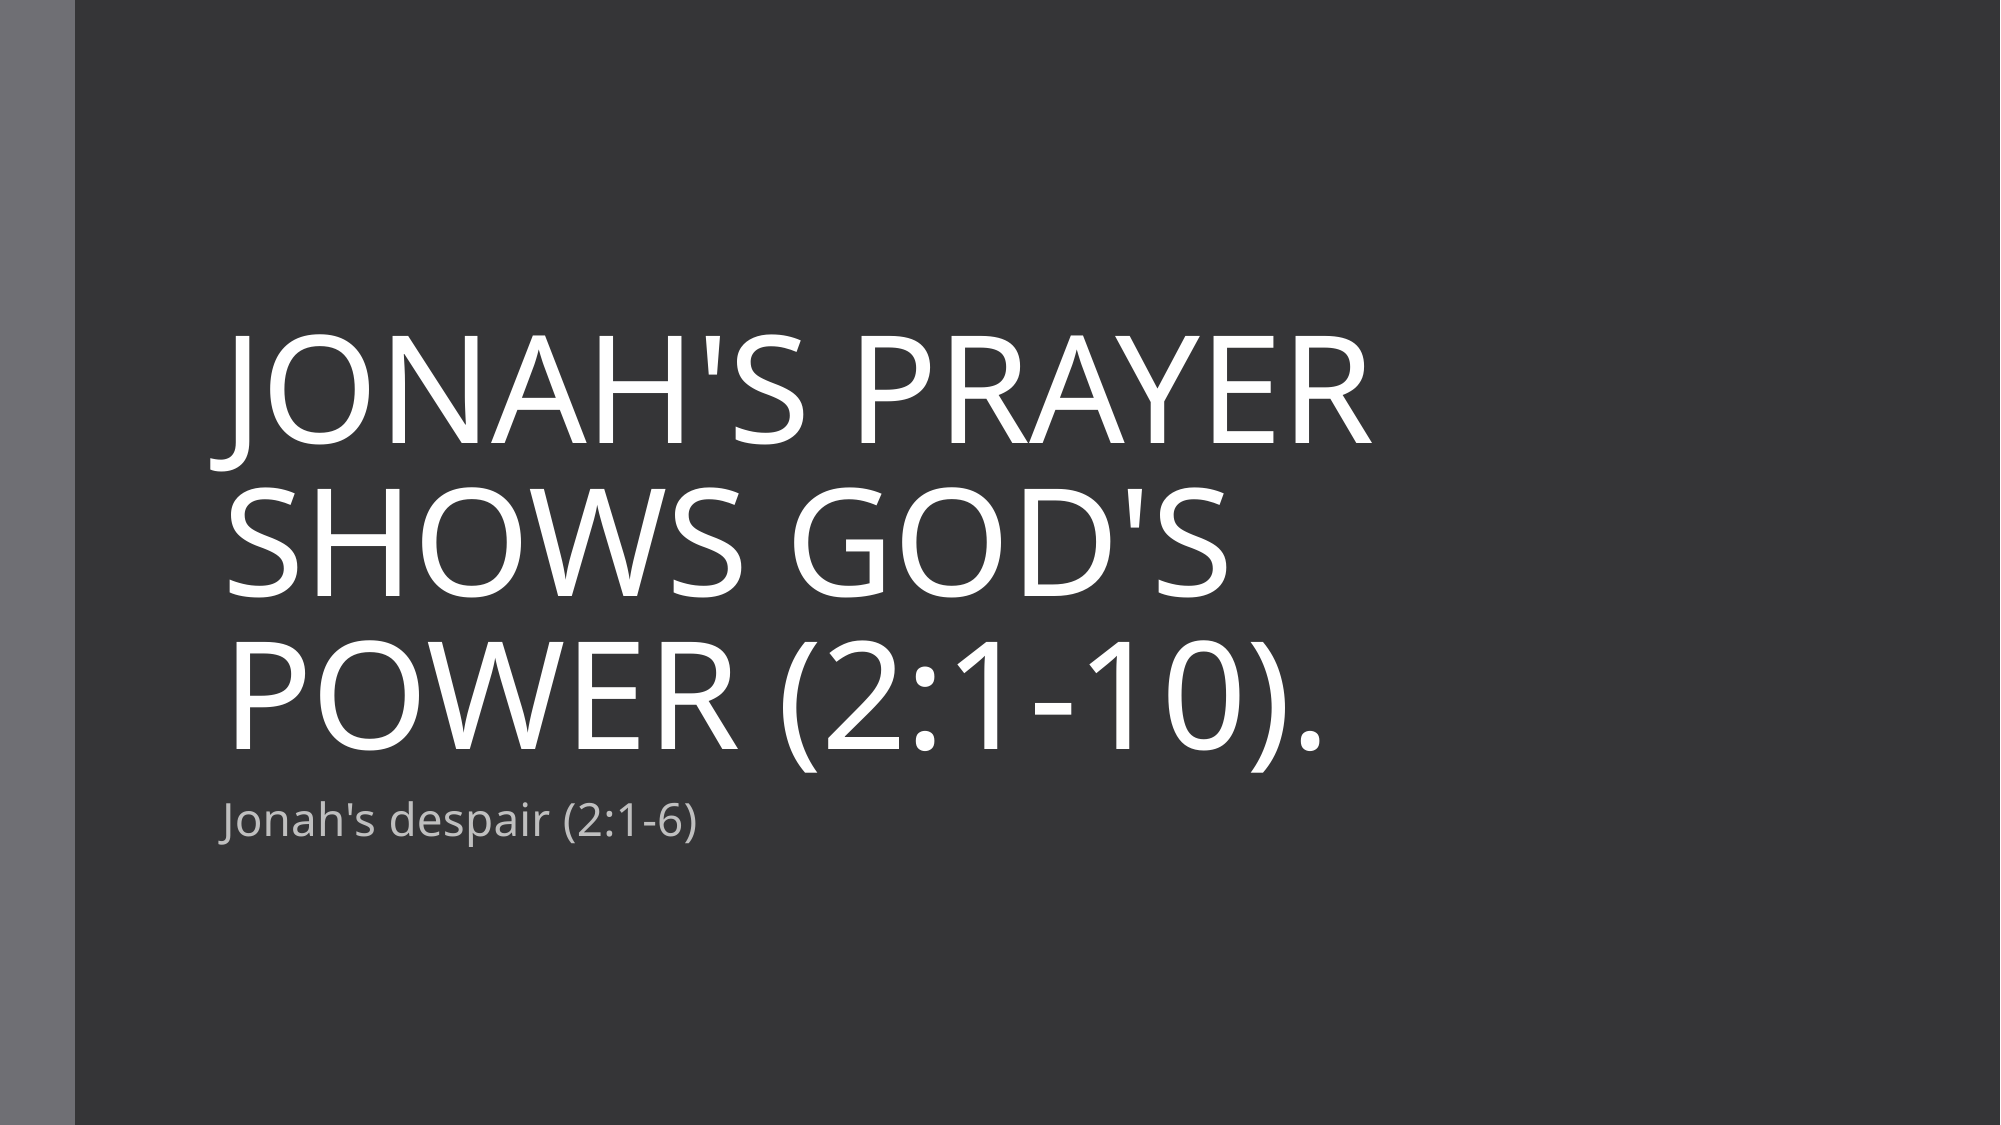

# JONAH'S PRAYER SHOWS GOD'S POWER (2:1-10).
Jonah's despair (2:1-6)